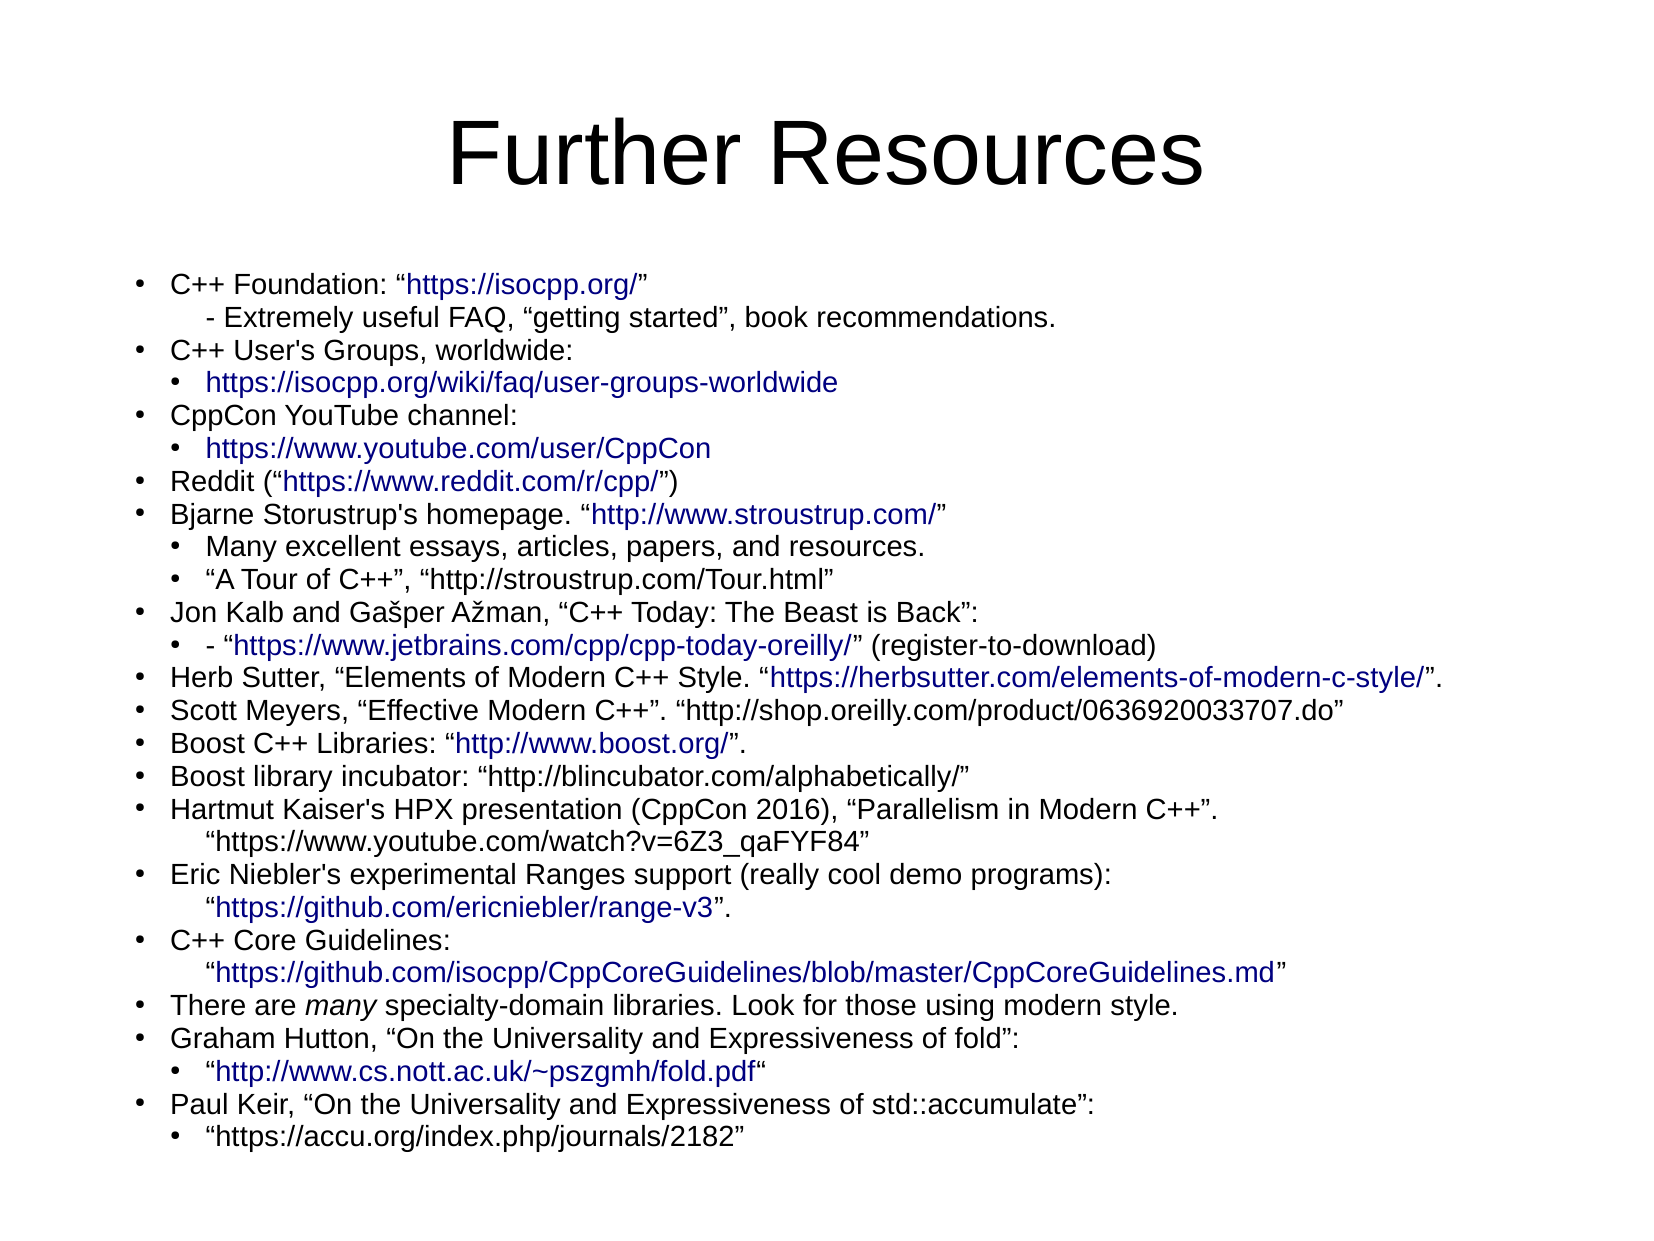

# Further Resources
C++ Foundation: “https://isocpp.org/”
- Extremely useful FAQ, “getting started”, book recommendations.
C++ User's Groups, worldwide:
https://isocpp.org/wiki/faq/user-groups-worldwide
CppCon YouTube channel:
https://www.youtube.com/user/CppCon
Reddit (“https://www.reddit.com/r/cpp/”)
Bjarne Storustrup's homepage. “http://www.stroustrup.com/”
Many excellent essays, articles, papers, and resources.
“A Tour of C++”, “http://stroustrup.com/Tour.html”
Jon Kalb and Gašper Ažman, “C++ Today: The Beast is Back”:
- “https://www.jetbrains.com/cpp/cpp-today-oreilly/” (register-to-download)
Herb Sutter, “Elements of Modern C++ Style. “https://herbsutter.com/elements-of-modern-c-style/”.
Scott Meyers, “Effective Modern C++”. “http://shop.oreilly.com/product/0636920033707.do”
Boost C++ Libraries: “http://www.boost.org/”.
Boost library incubator: “http://blincubator.com/alphabetically/”
Hartmut Kaiser's HPX presentation (CppCon 2016), “Parallelism in Modern C++”.
“https://www.youtube.com/watch?v=6Z3_qaFYF84”
Eric Niebler's experimental Ranges support (really cool demo programs):
“https://github.com/ericniebler/range-v3”.
C++ Core Guidelines:
“https://github.com/isocpp/CppCoreGuidelines/blob/master/CppCoreGuidelines.md”
There are many specialty-domain libraries. Look for those using modern style.
Graham Hutton, “On the Universality and Expressiveness of fold”:
“http://www.cs.nott.ac.uk/~pszgmh/fold.pdf“
Paul Keir, “On the Universality and Expressiveness of std::accumulate”:
“https://accu.org/index.php/journals/2182”